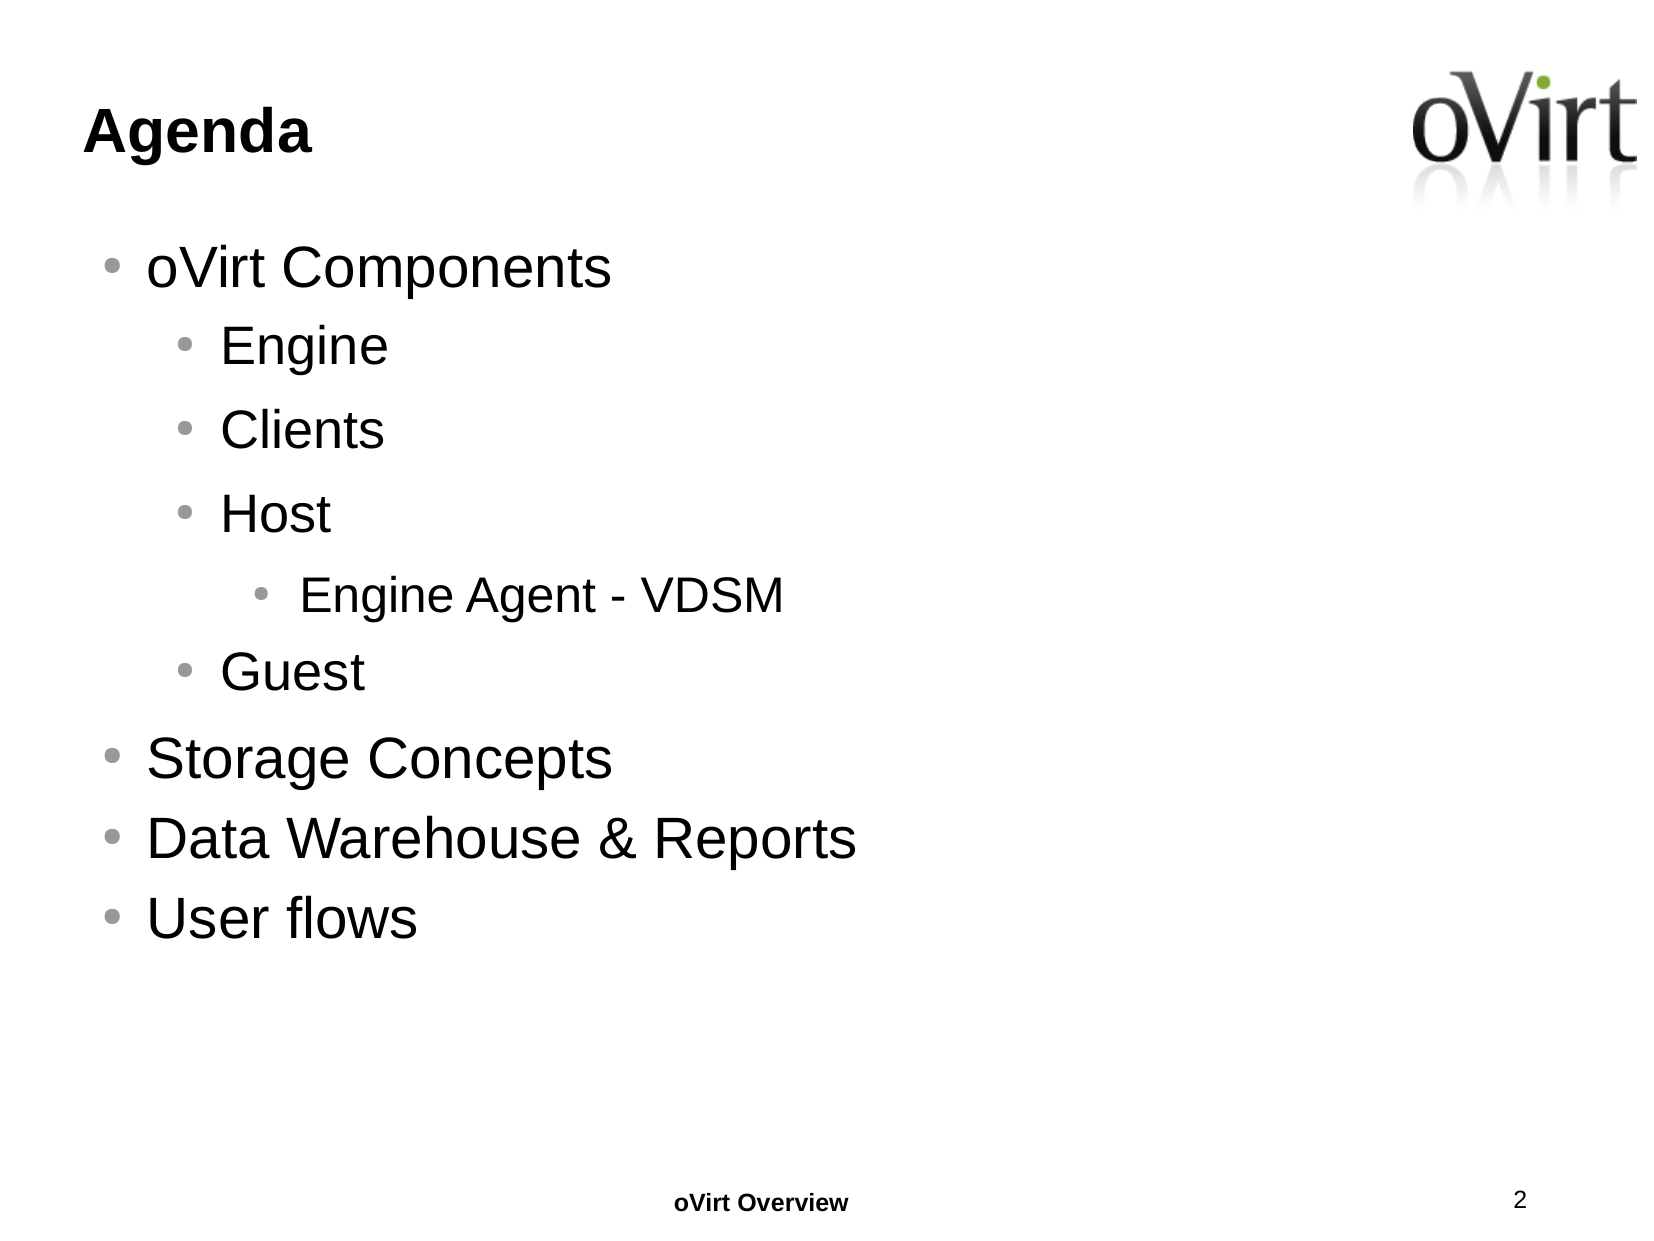

# Agenda
oVirt Components
Engine
Clients
Host
Engine Agent - VDSM
Guest
Storage Concepts
Data Warehouse & Reports
User flows